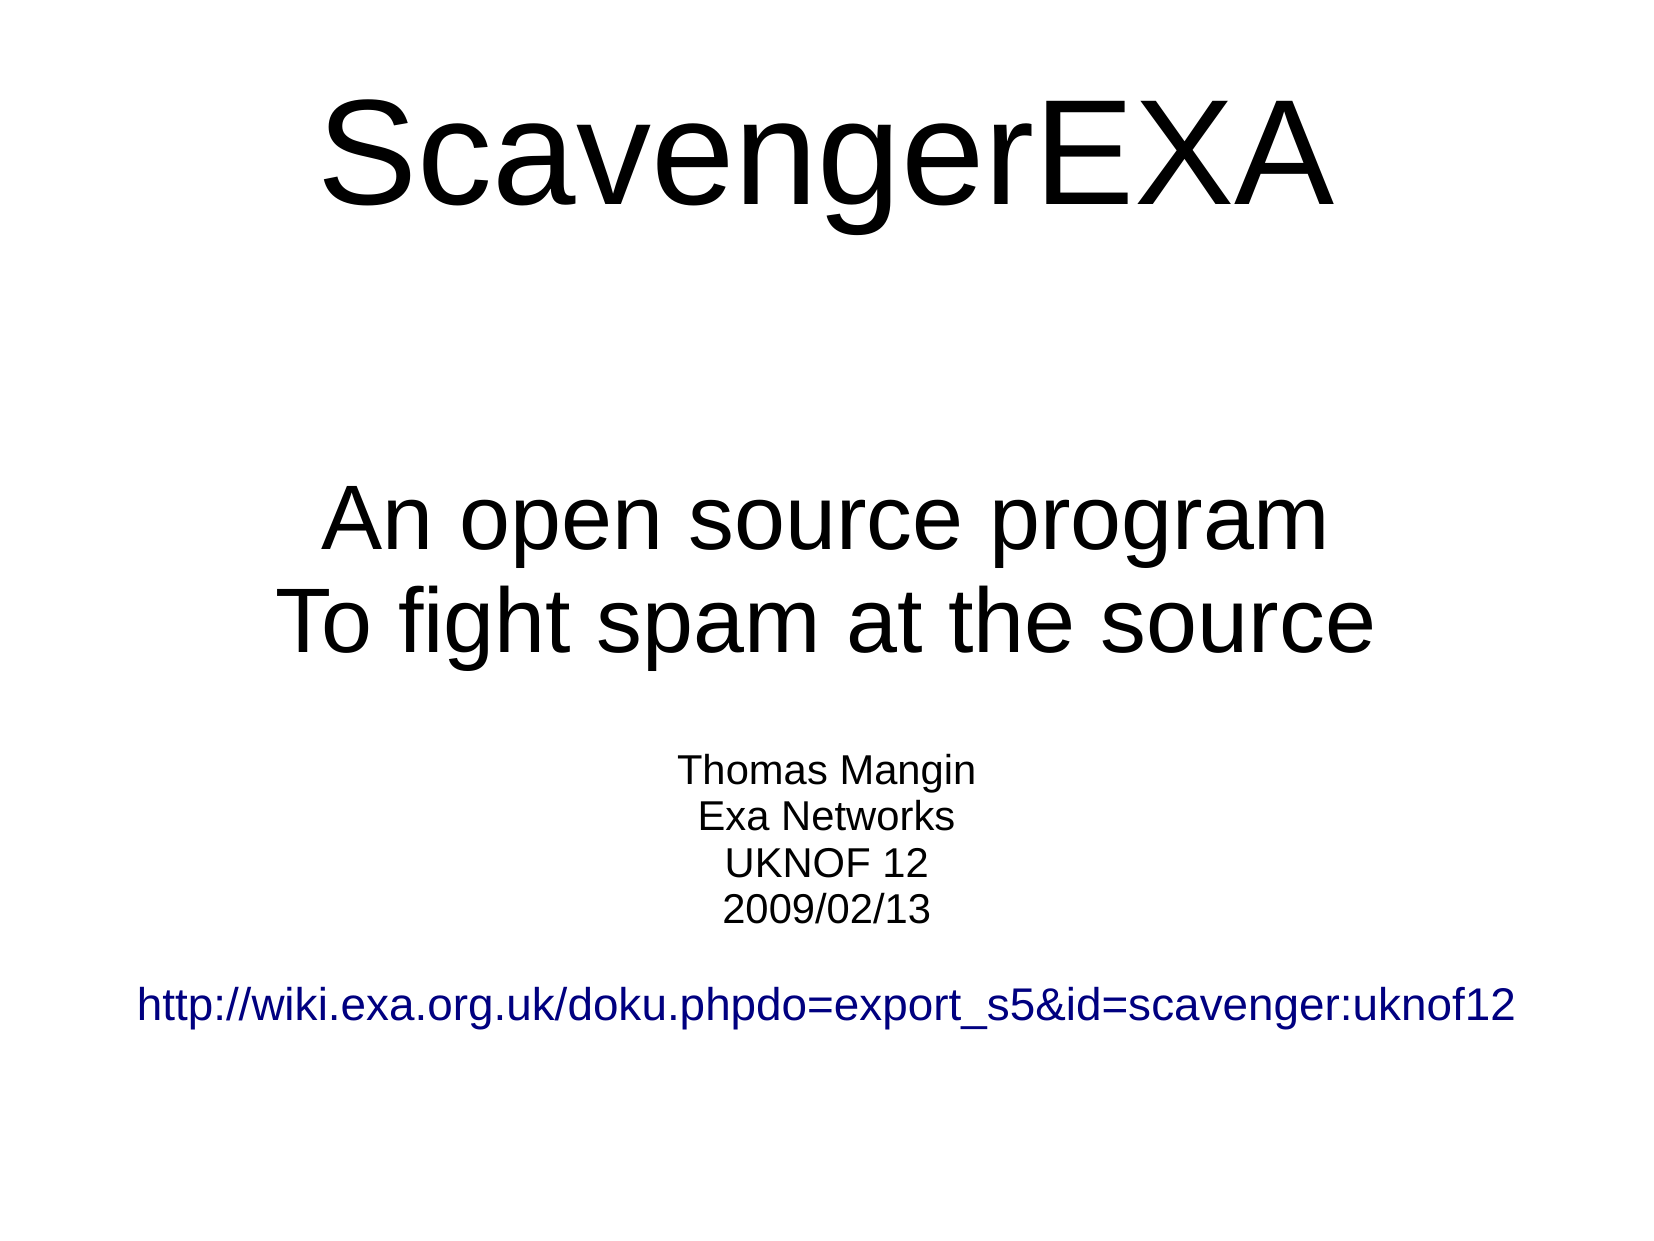

# ScavengerEXA
An open source program
To fight spam at the source
Thomas Mangin
Exa Networks
UKNOF 12
2009/02/13
http://wiki.exa.org.uk/doku.phpdo=export_s5&id=scavenger:uknof12